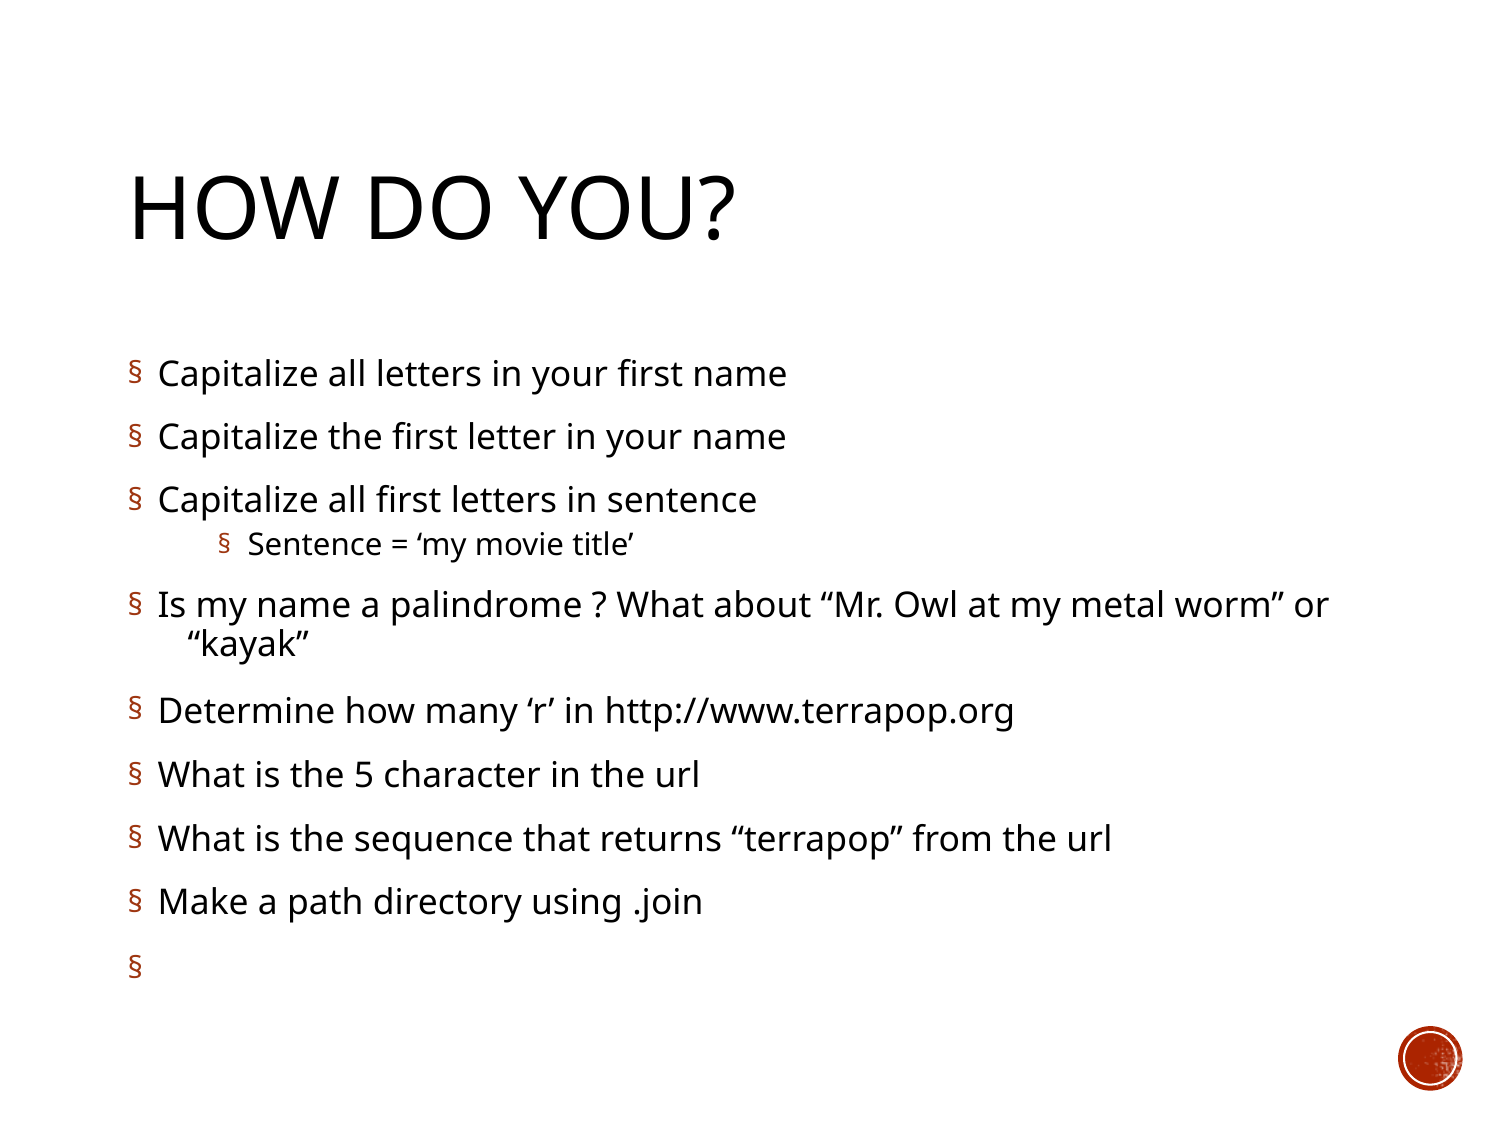

# How Do you?
Capitalize all letters in your first name
Capitalize the first letter in your name
Capitalize all first letters in sentence
Sentence = ‘my movie title’
Is my name a palindrome ? What about “Mr. Owl at my metal worm” or “kayak”
Determine how many ‘r’ in http://www.terrapop.org
What is the 5 character in the url
What is the sequence that returns “terrapop” from the url
Make a path directory using .join